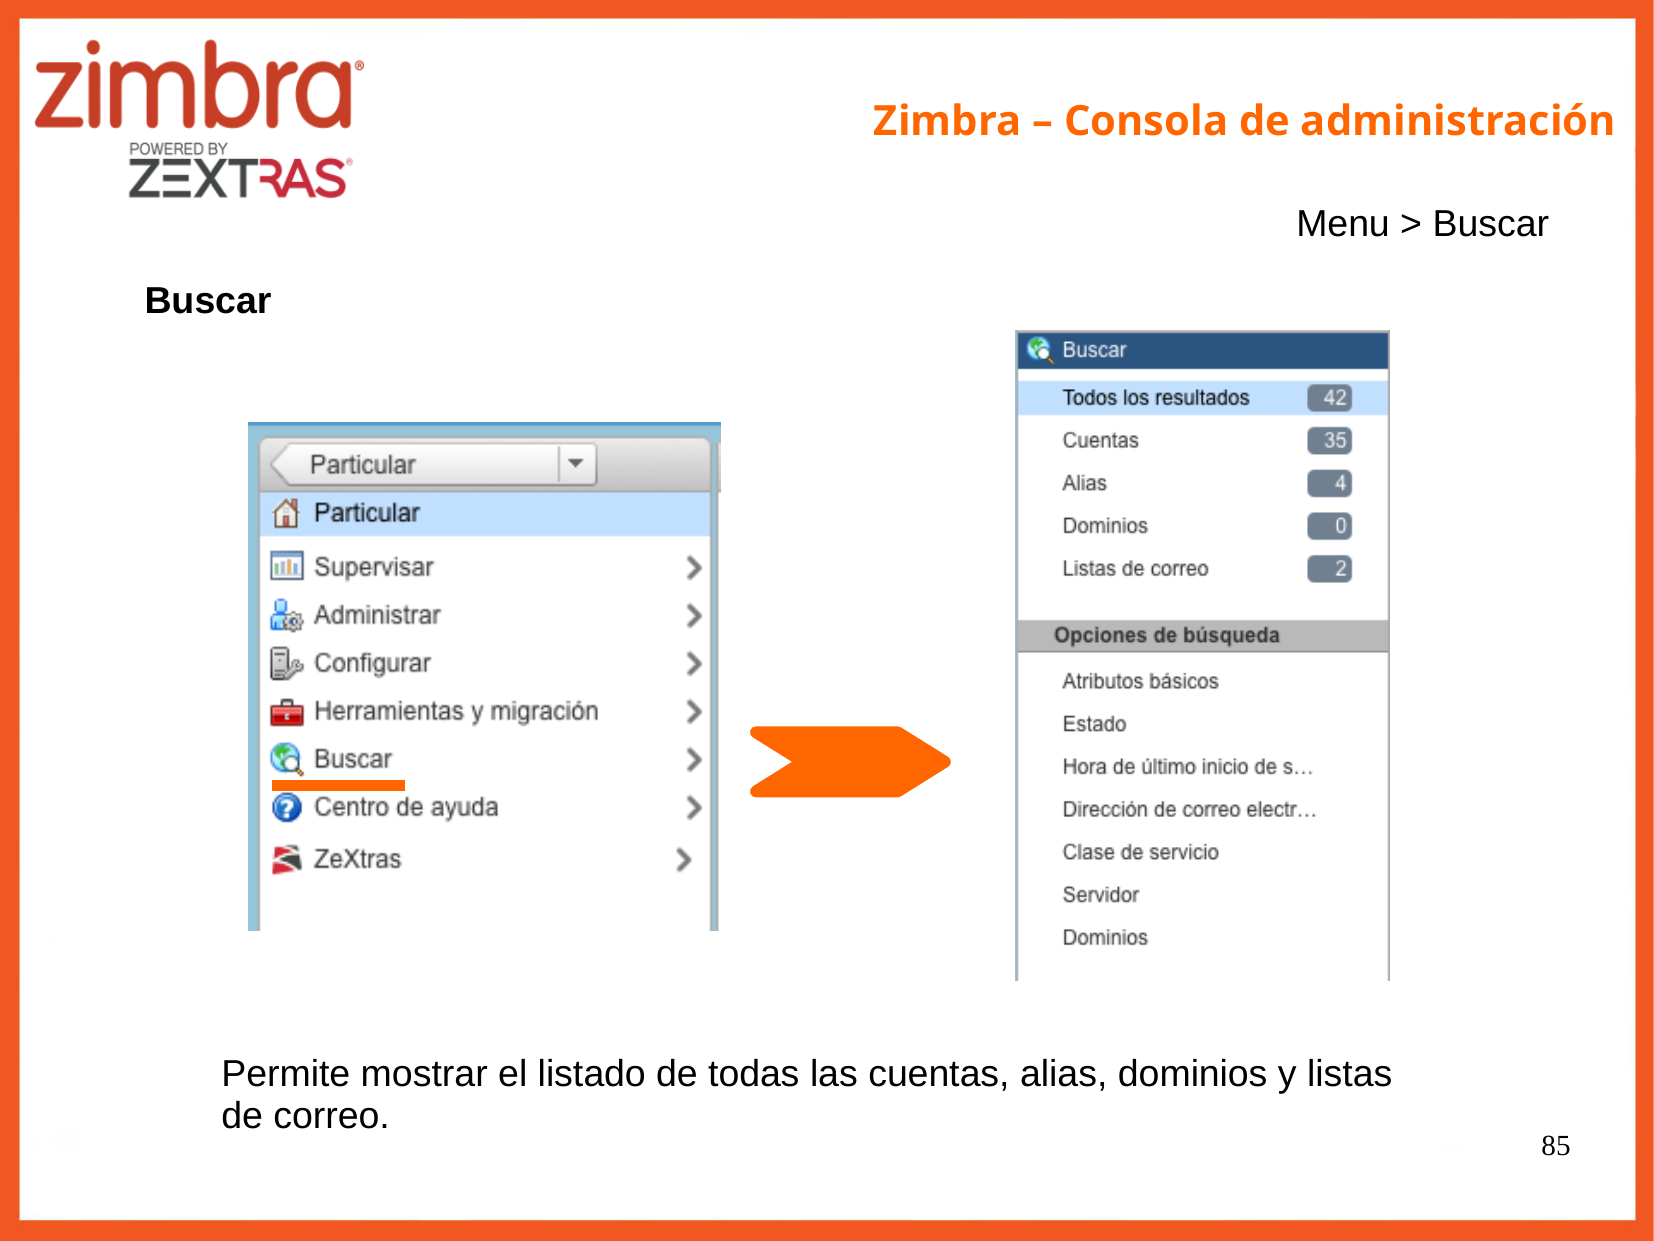

Zimbra – Consola de administración
Menu > Buscar
Buscar
Permite mostrar el listado de todas las cuentas, alias, dominios y listas de correo.
85